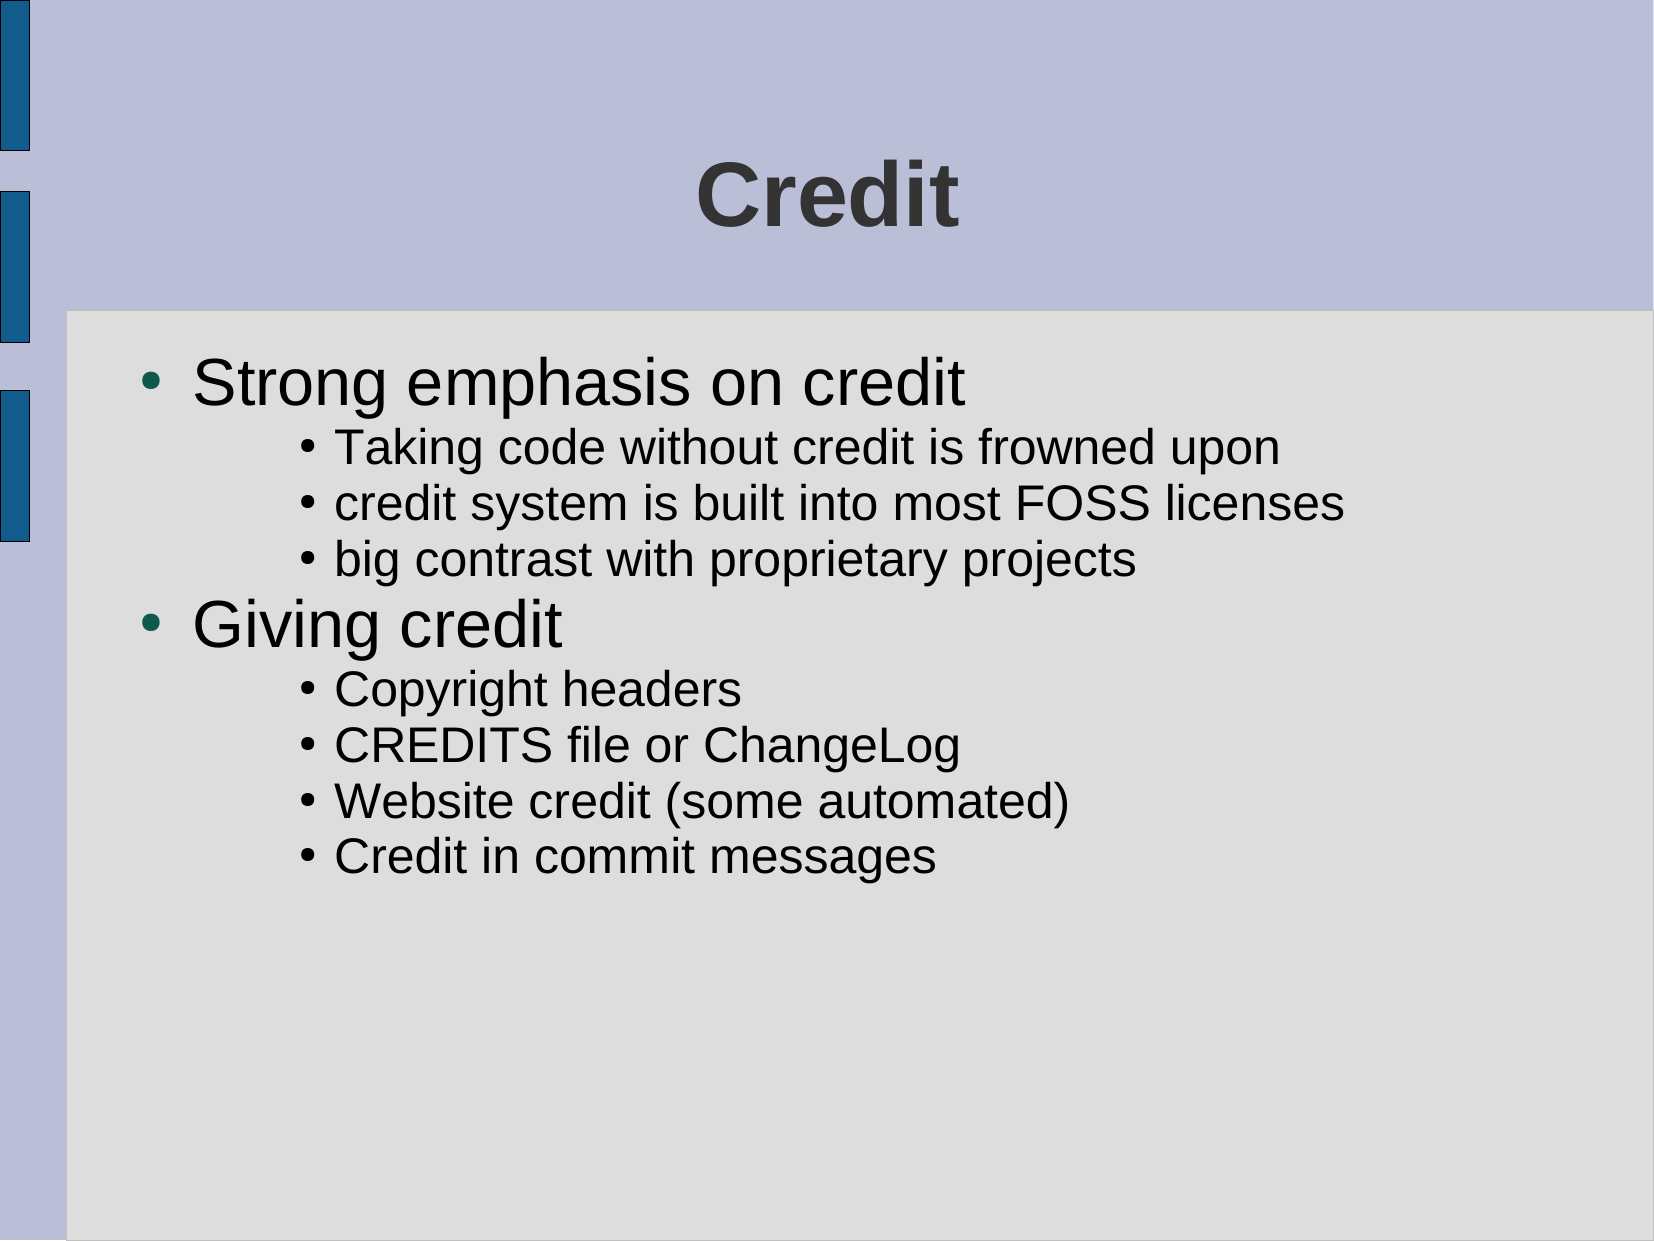

# Credit
Strong emphasis on credit
Taking code without credit is frowned upon
credit system is built into most FOSS licenses
big contrast with proprietary projects
Giving credit
Copyright headers
CREDITS file or ChangeLog
Website credit (some automated)
Credit in commit messages